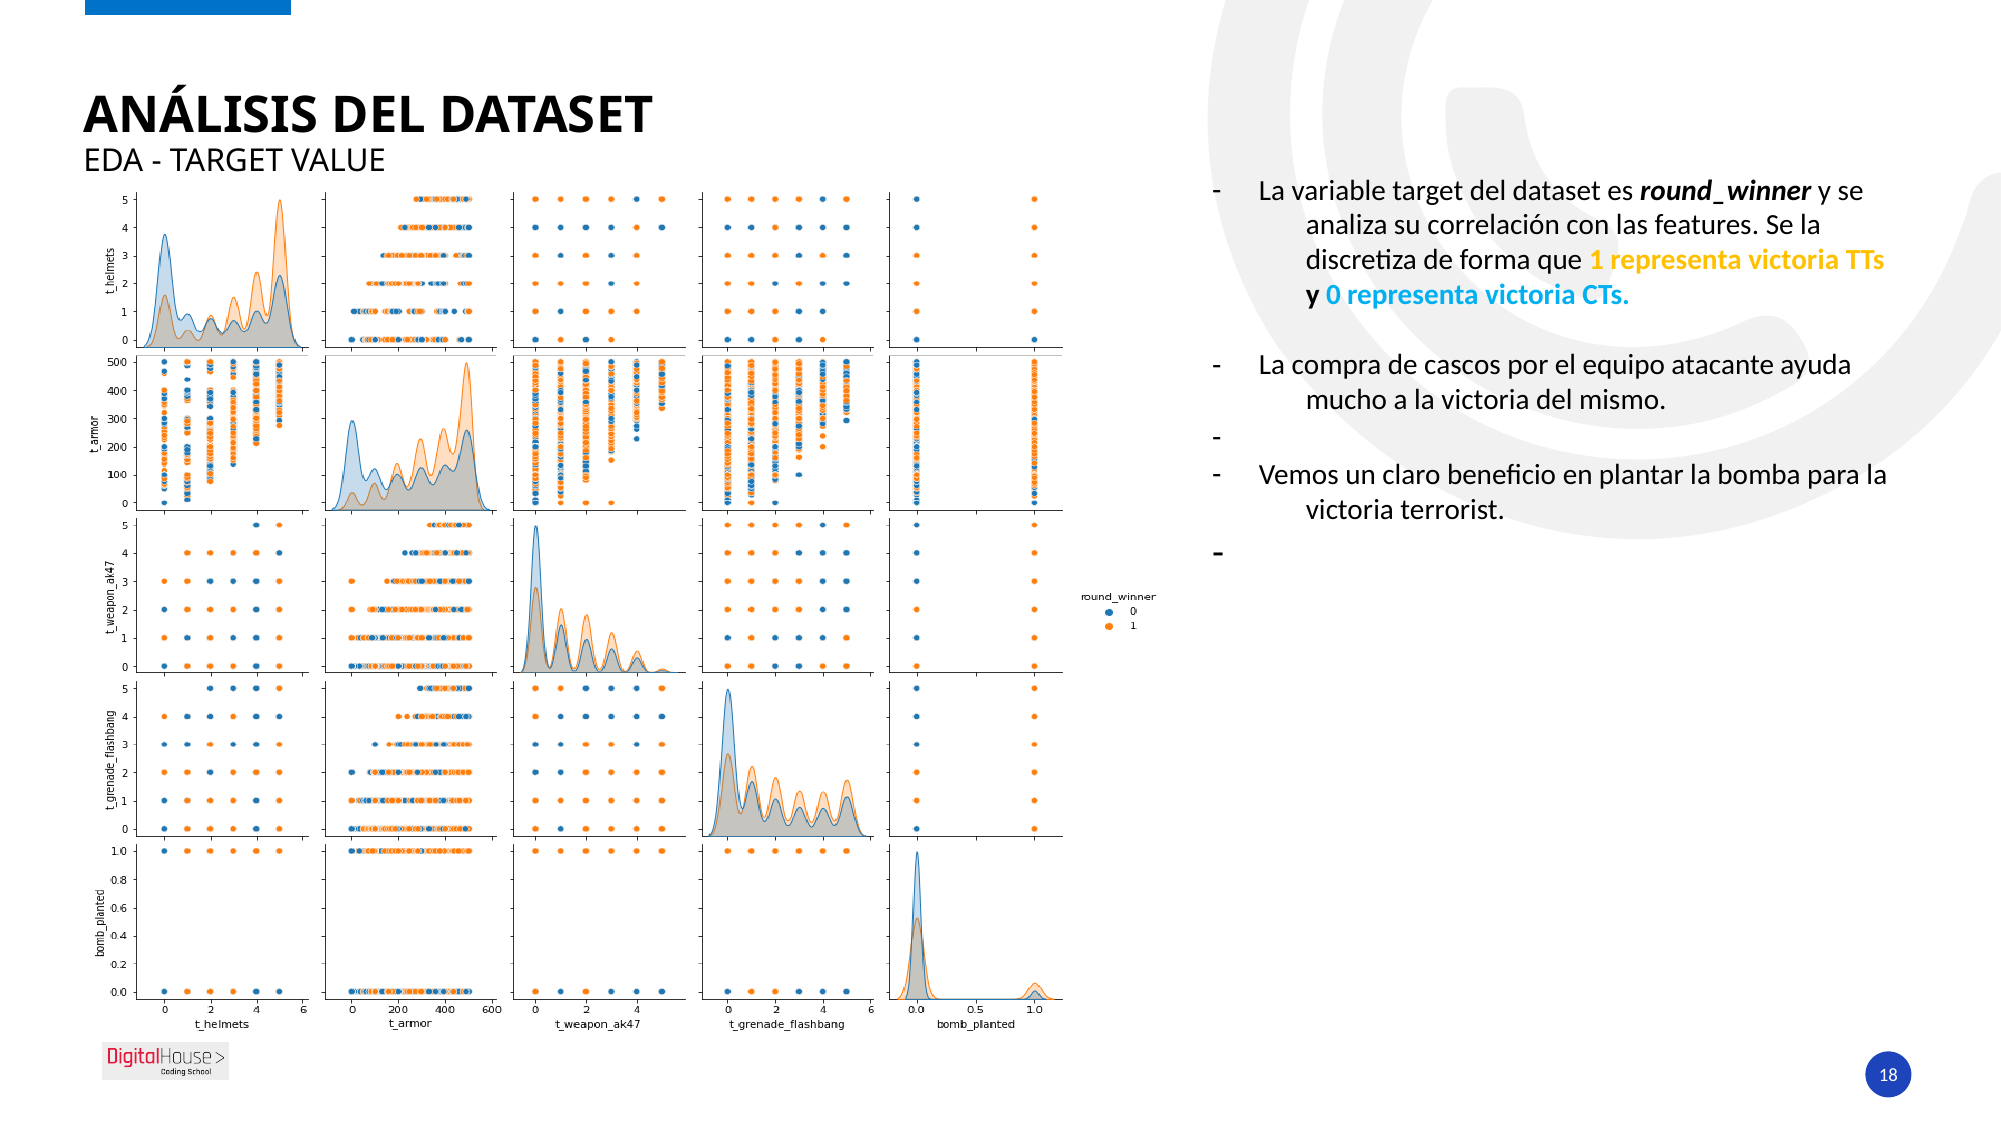

# ANÁLISIS DEL DATASET eda - TARGET VALUE
La variable target del dataset es round_winner y se analiza su correlación con las features. Se la discretiza de forma que 1 representa victoria TTs y 0 representa victoria CTs.
La compra de cascos por el equipo atacante ayuda mucho a la victoria del mismo.
Vemos un claro beneficio en plantar la bomba para la victoria terrorist.